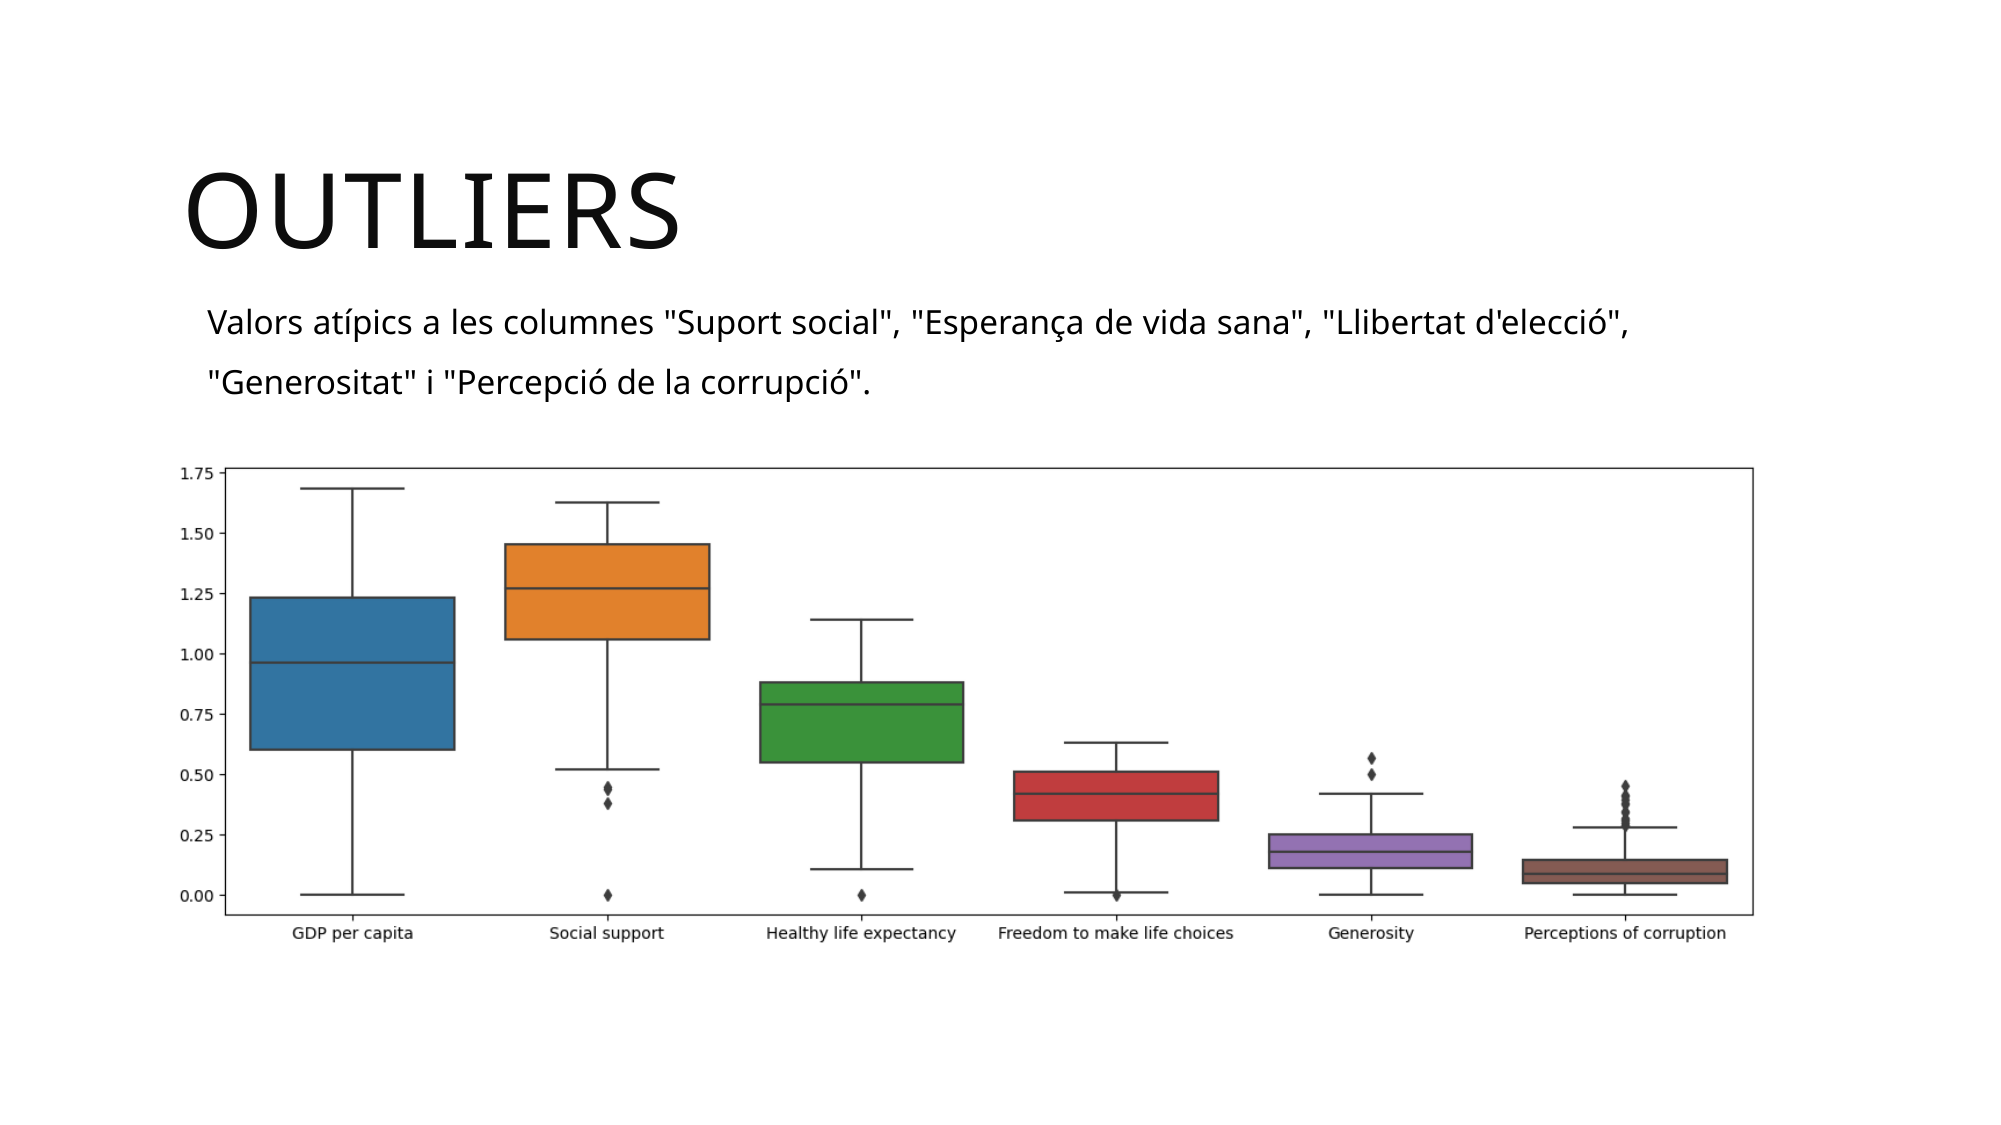

# Outliers
Valors atípics a les columnes "Suport social", "Esperança de vida sana", "Llibertat d'elecció", "Generositat" i "Percepció de la corrupció".